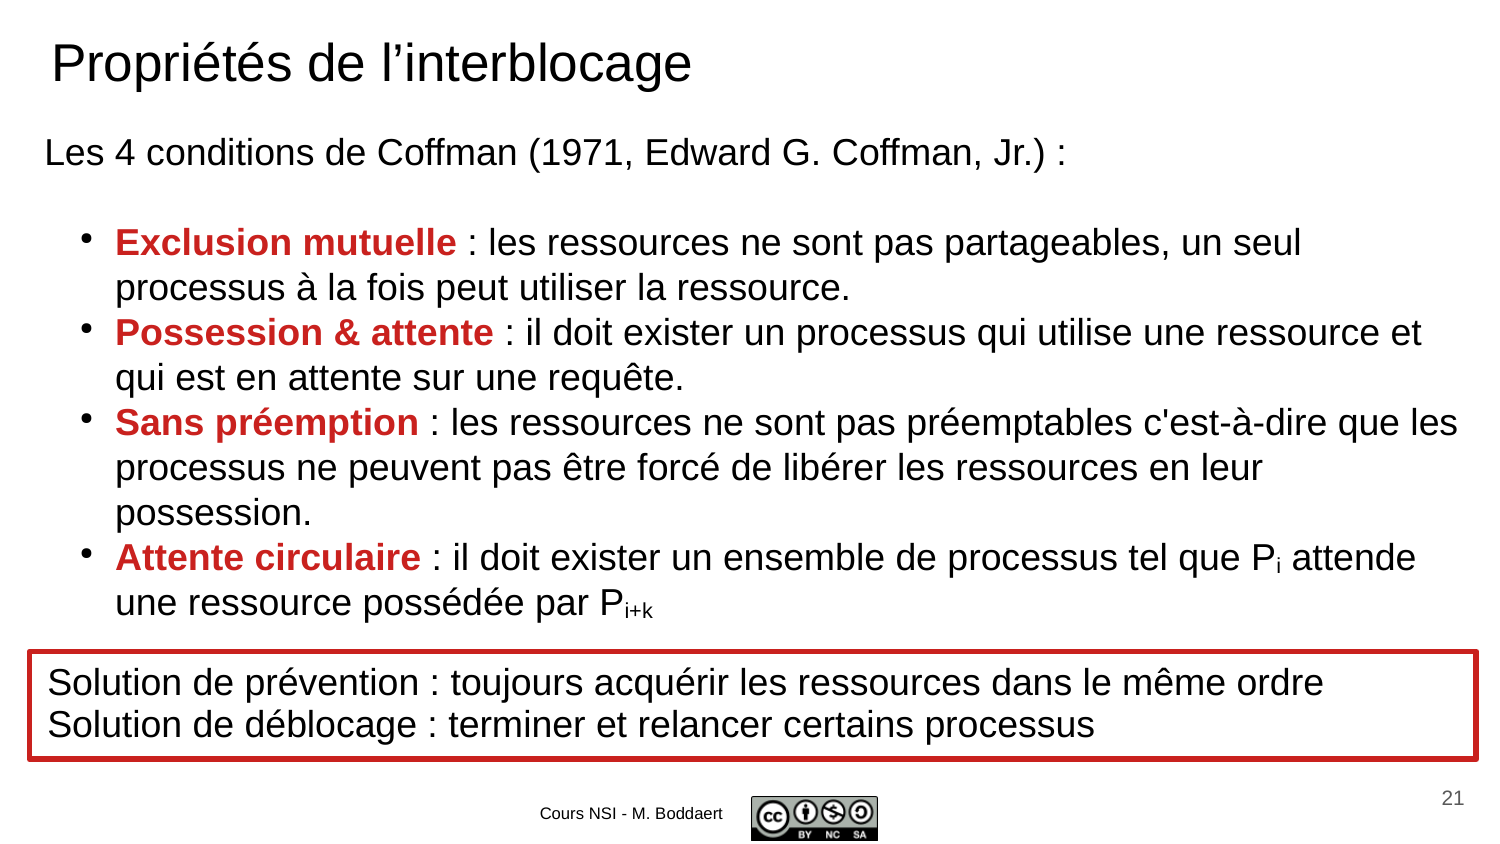

# Propriétés de l’interblocage
Les 4 conditions de Coffman (1971, Edward G. Coffman, Jr.) :
Exclusion mutuelle : les ressources ne sont pas partageables, un seul processus à la fois peut utiliser la ressource.
Possession & attente : il doit exister un processus qui utilise une ressource et qui est en attente sur une requête.
Sans préemption : les ressources ne sont pas préemptables c'est-à-dire que les processus ne peuvent pas être forcé de libérer les ressources en leur possession.
Attente circulaire : il doit exister un ensemble de processus tel que Pi attende une ressource possédée par Pi+k
Solution de prévention : toujours acquérir les ressources dans le même ordre
Solution de déblocage : terminer et relancer certains processus